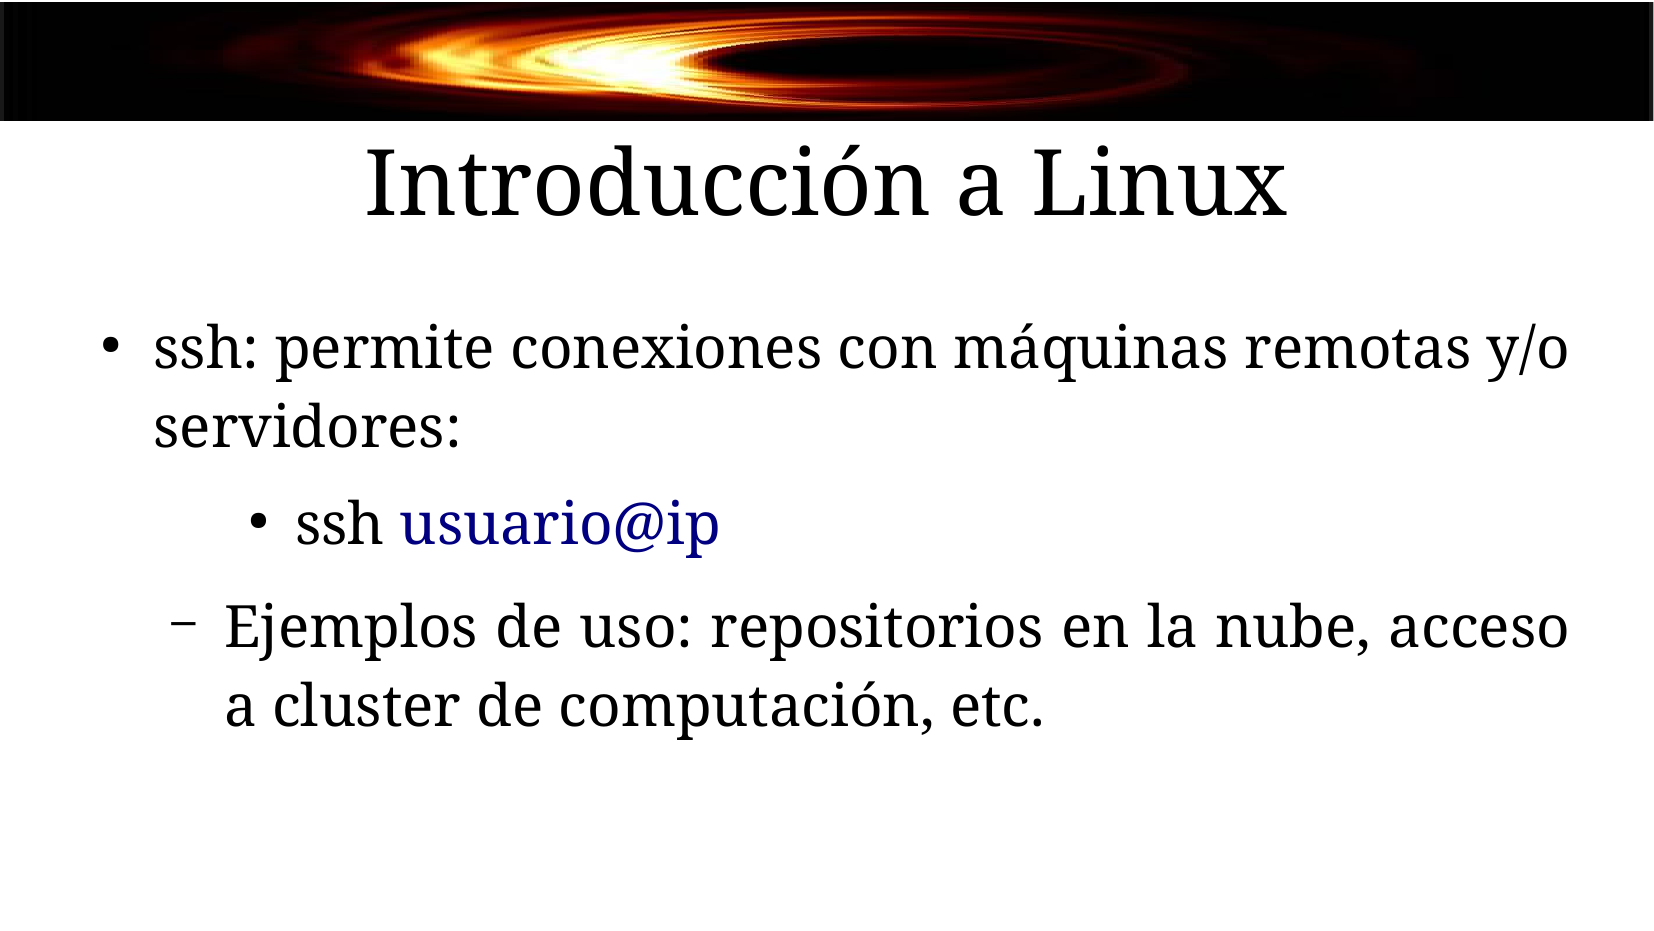

# Introducción a Linux
ssh: permite conexiones con máquinas remotas y/o servidores:
ssh usuario@ip
Ejemplos de uso: repositorios en la nube, acceso a cluster de computación, etc.